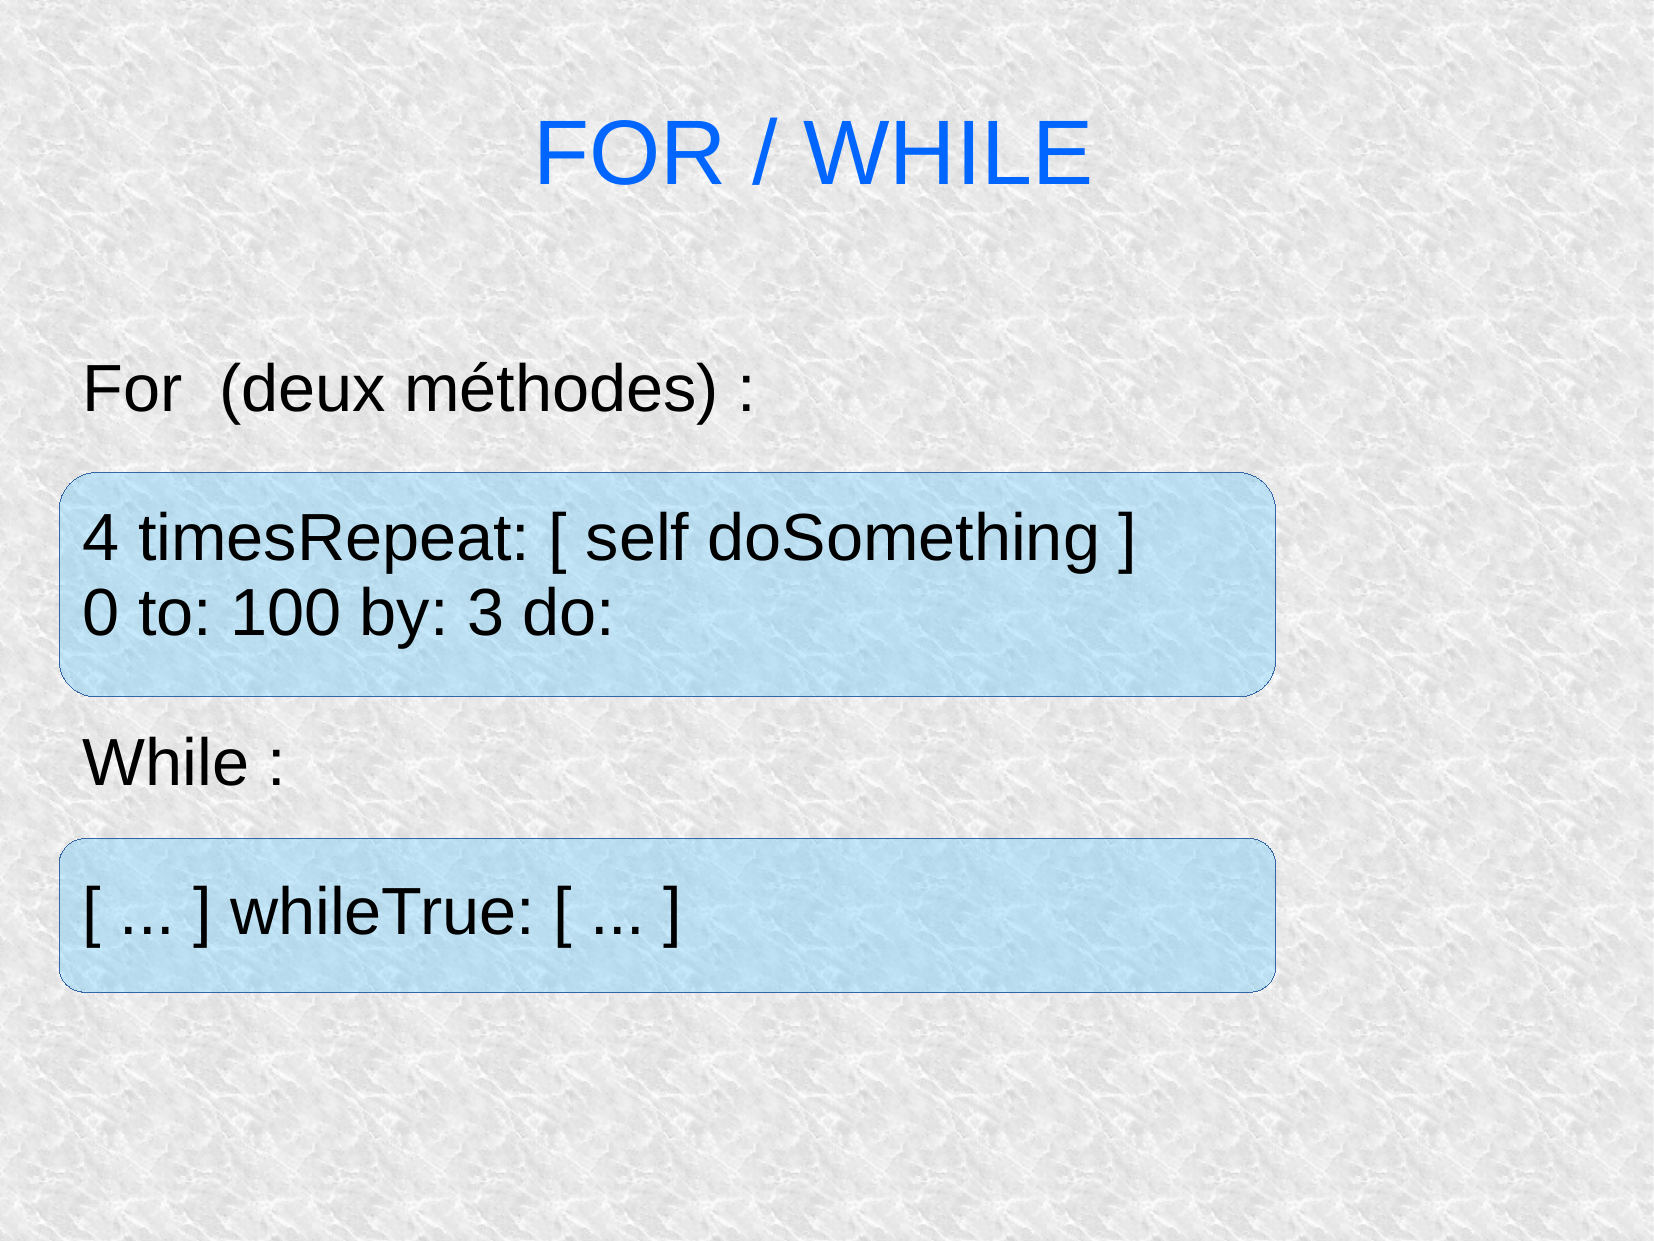

# FOR / WHILE
For  (deux méthodes) :
4 timesRepeat: [ self doSomething ]
0 to: 100 by: 3 do:
While :
[ ... ] whileTrue: [ ... ]